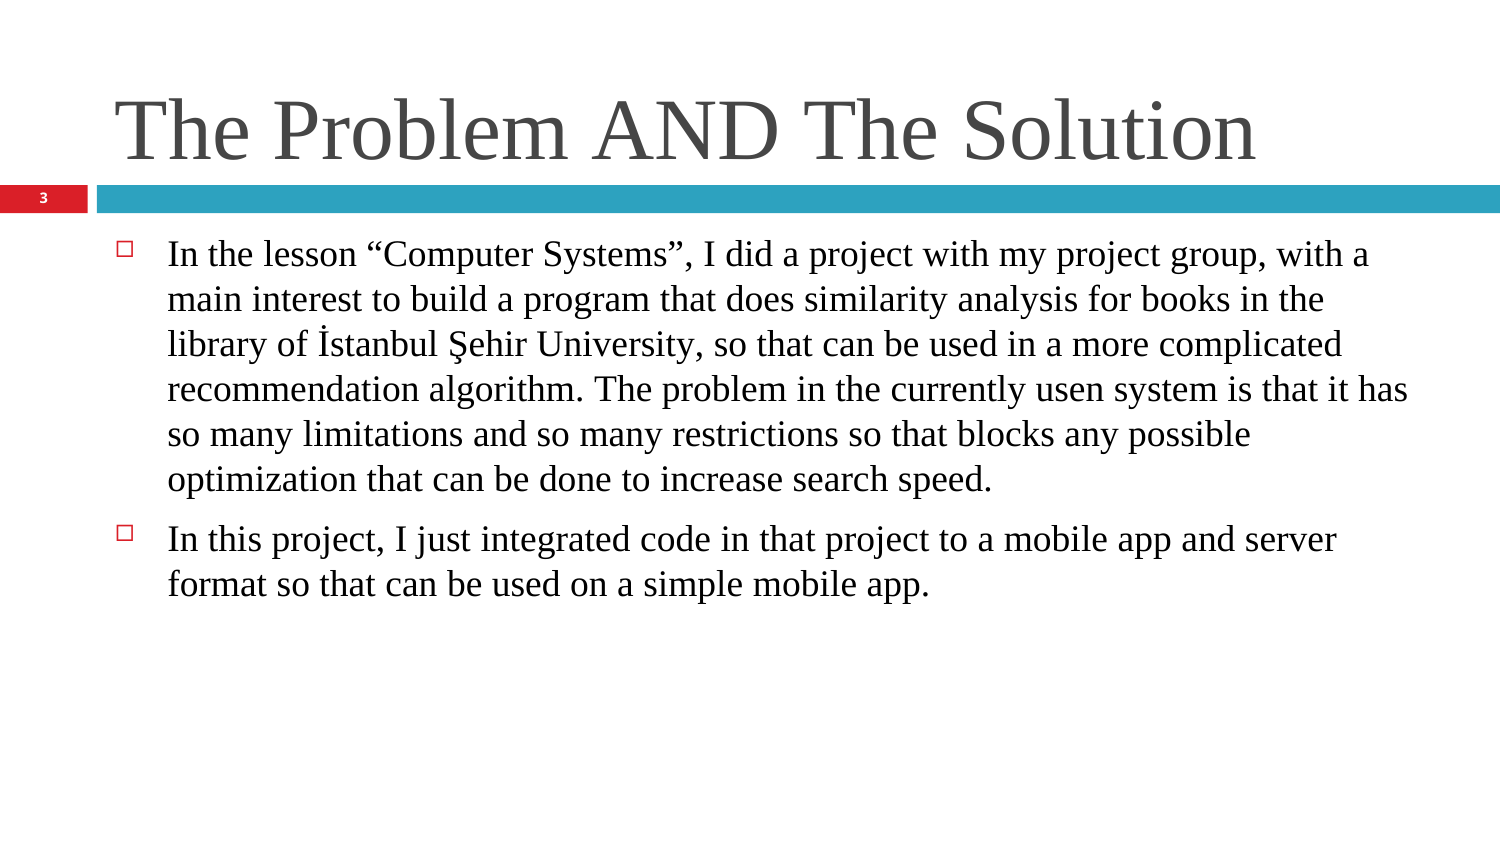

# The Problem AND The Solution
In the lesson “Computer Systems”, I did a project with my project group, with a main interest to build a program that does similarity analysis for books in the library of İstanbul Şehir University, so that can be used in a more complicated recommendation algorithm. The problem in the currently usen system is that it has so many limitations and so many restrictions so that blocks any possible optimization that can be done to increase search speed.
In this project, I just integrated code in that project to a mobile app and server format so that can be used on a simple mobile app.